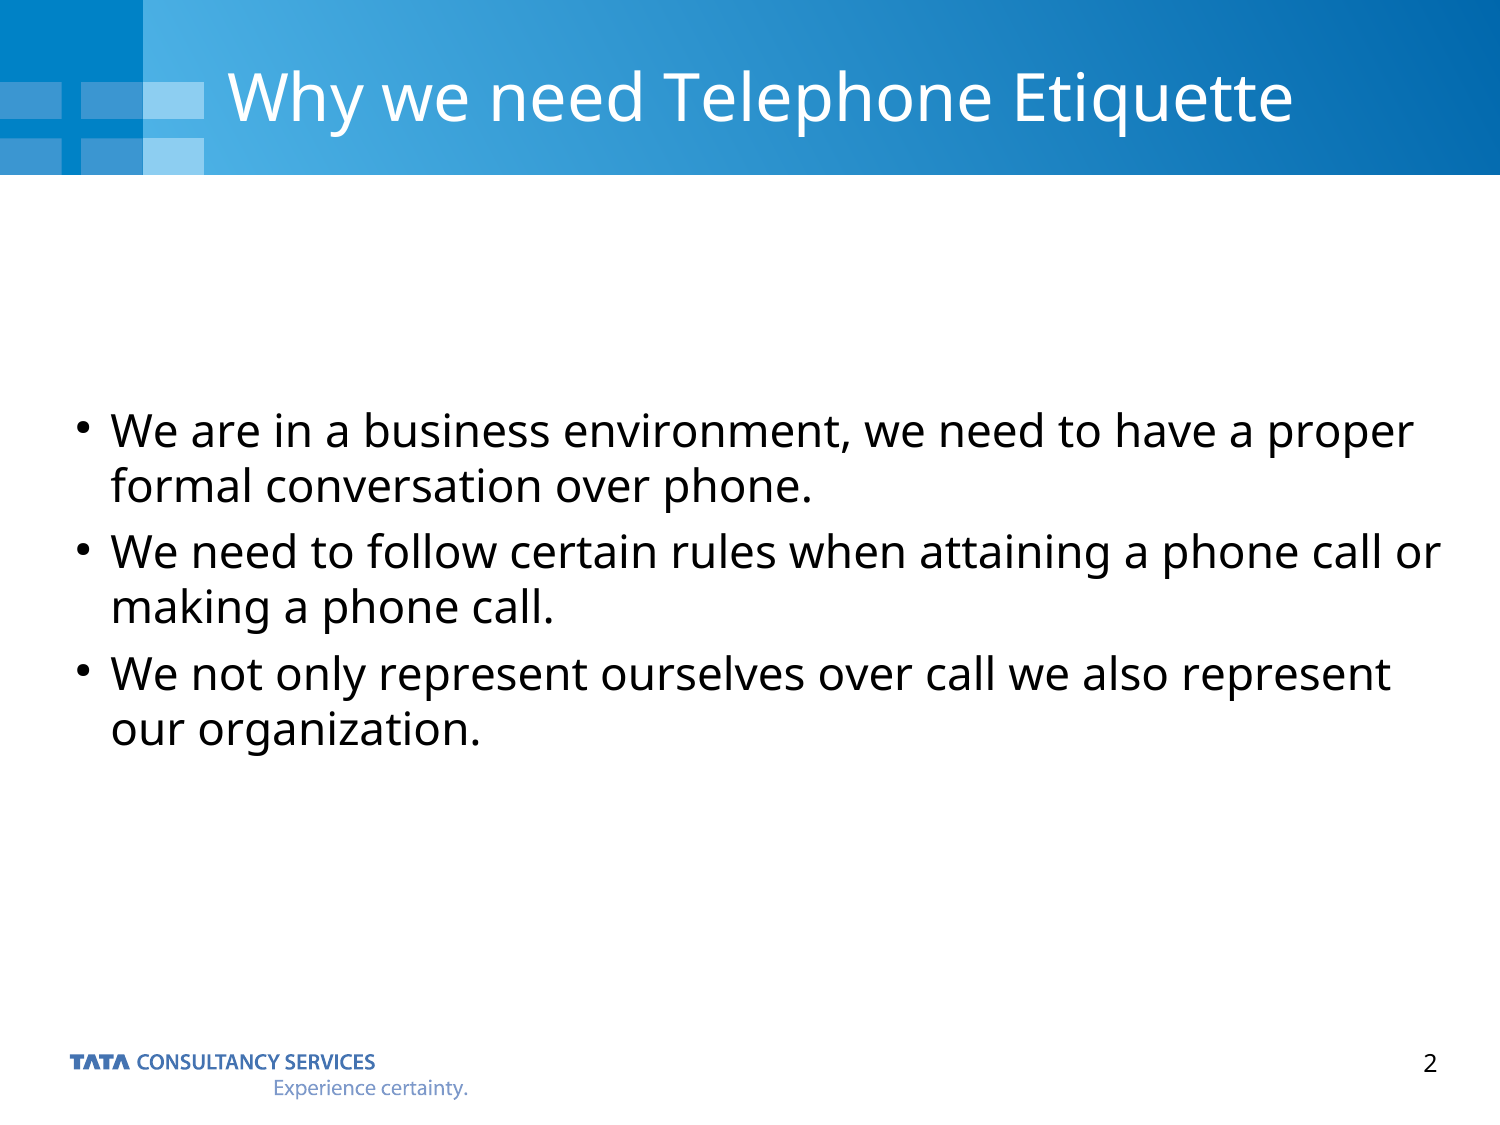

Why we need Telephone Etiquette
# We are in a business environment, we need to have a proper formal conversation over phone.
We need to follow certain rules when attaining a phone call or making a phone call.
We not only represent ourselves over call we also represent our organization.